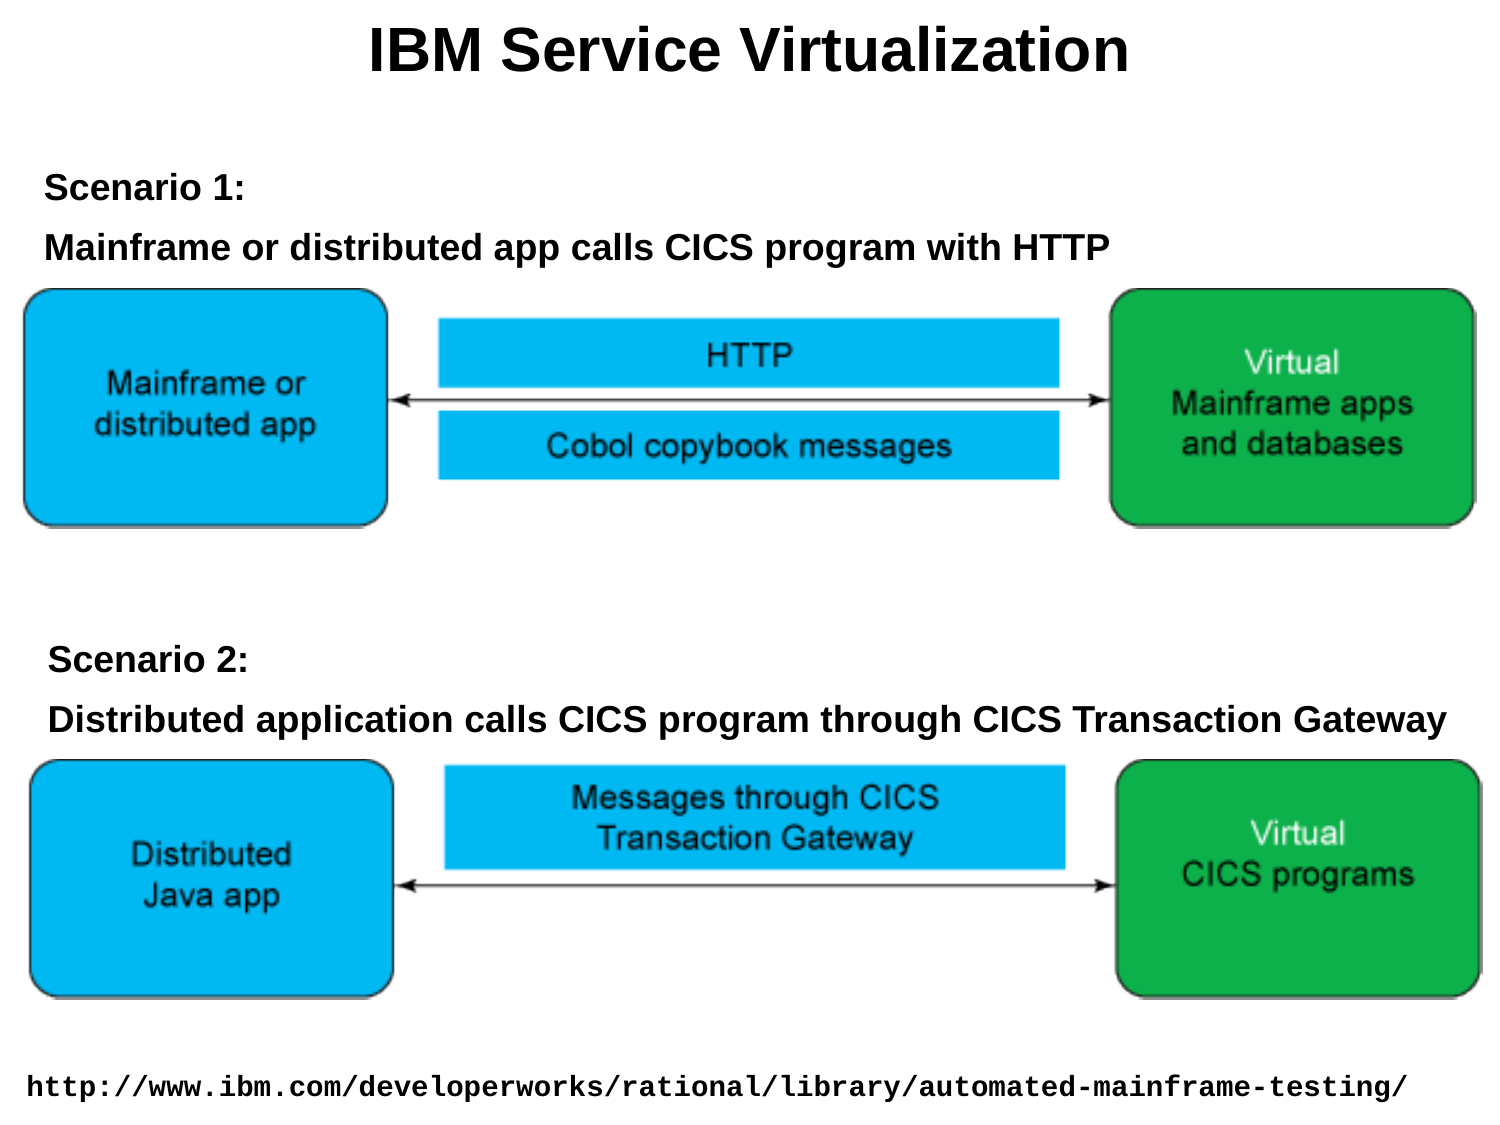

IBM Service Virtualization
Scenario 1:
Mainframe or distributed app calls CICS program with HTTP
Scenario 2:
Distributed application calls CICS program through CICS Transaction Gateway
http://www.ibm.com/developerworks/rational/library/automated-mainframe-testing/